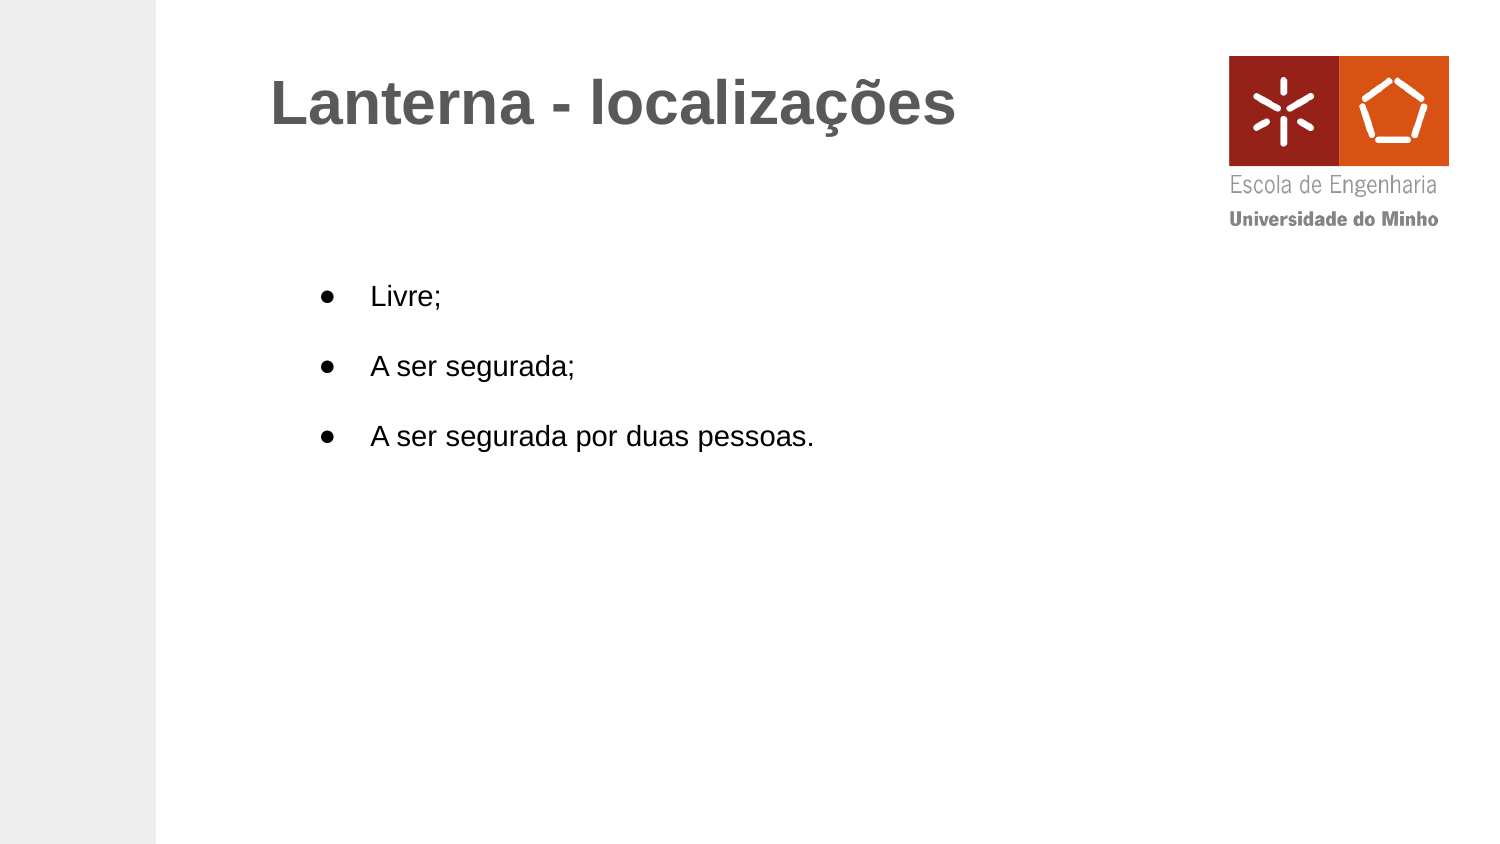

Lanterna - localizações
Livre;
A ser segurada;
A ser segurada por duas pessoas.